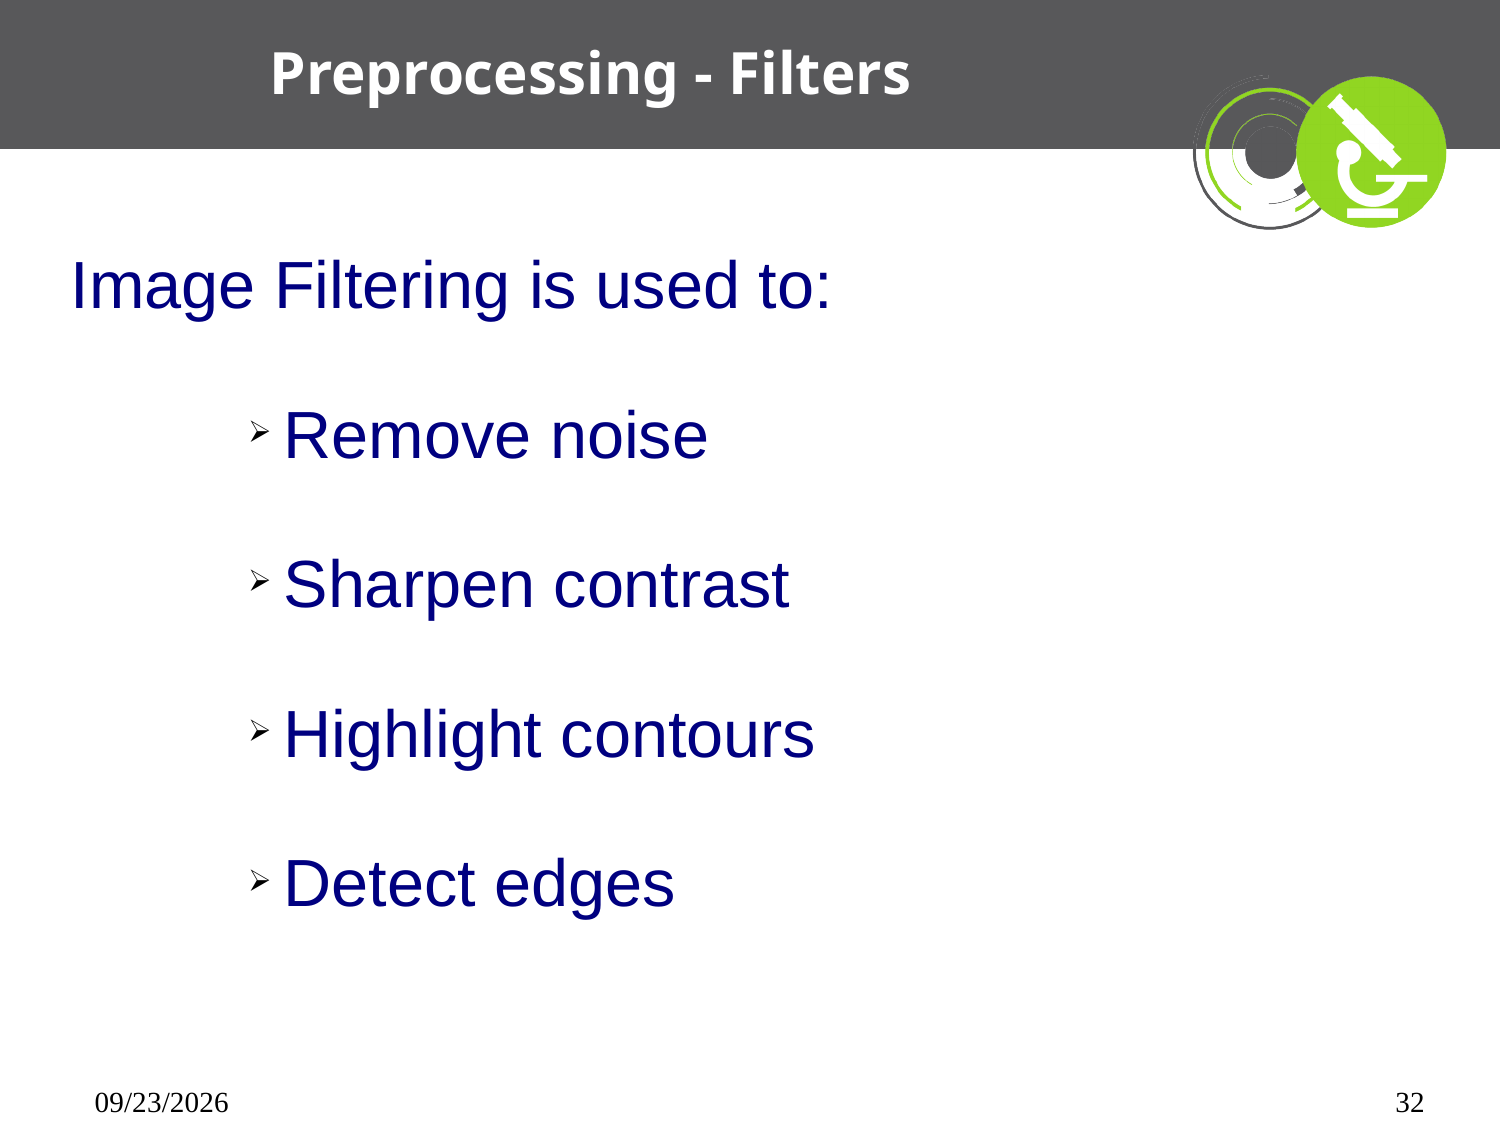

# Preprocessing - Filters
Image Filtering is used to:
Remove noise
Sharpen contrast
Highlight contours
Detect edges
32